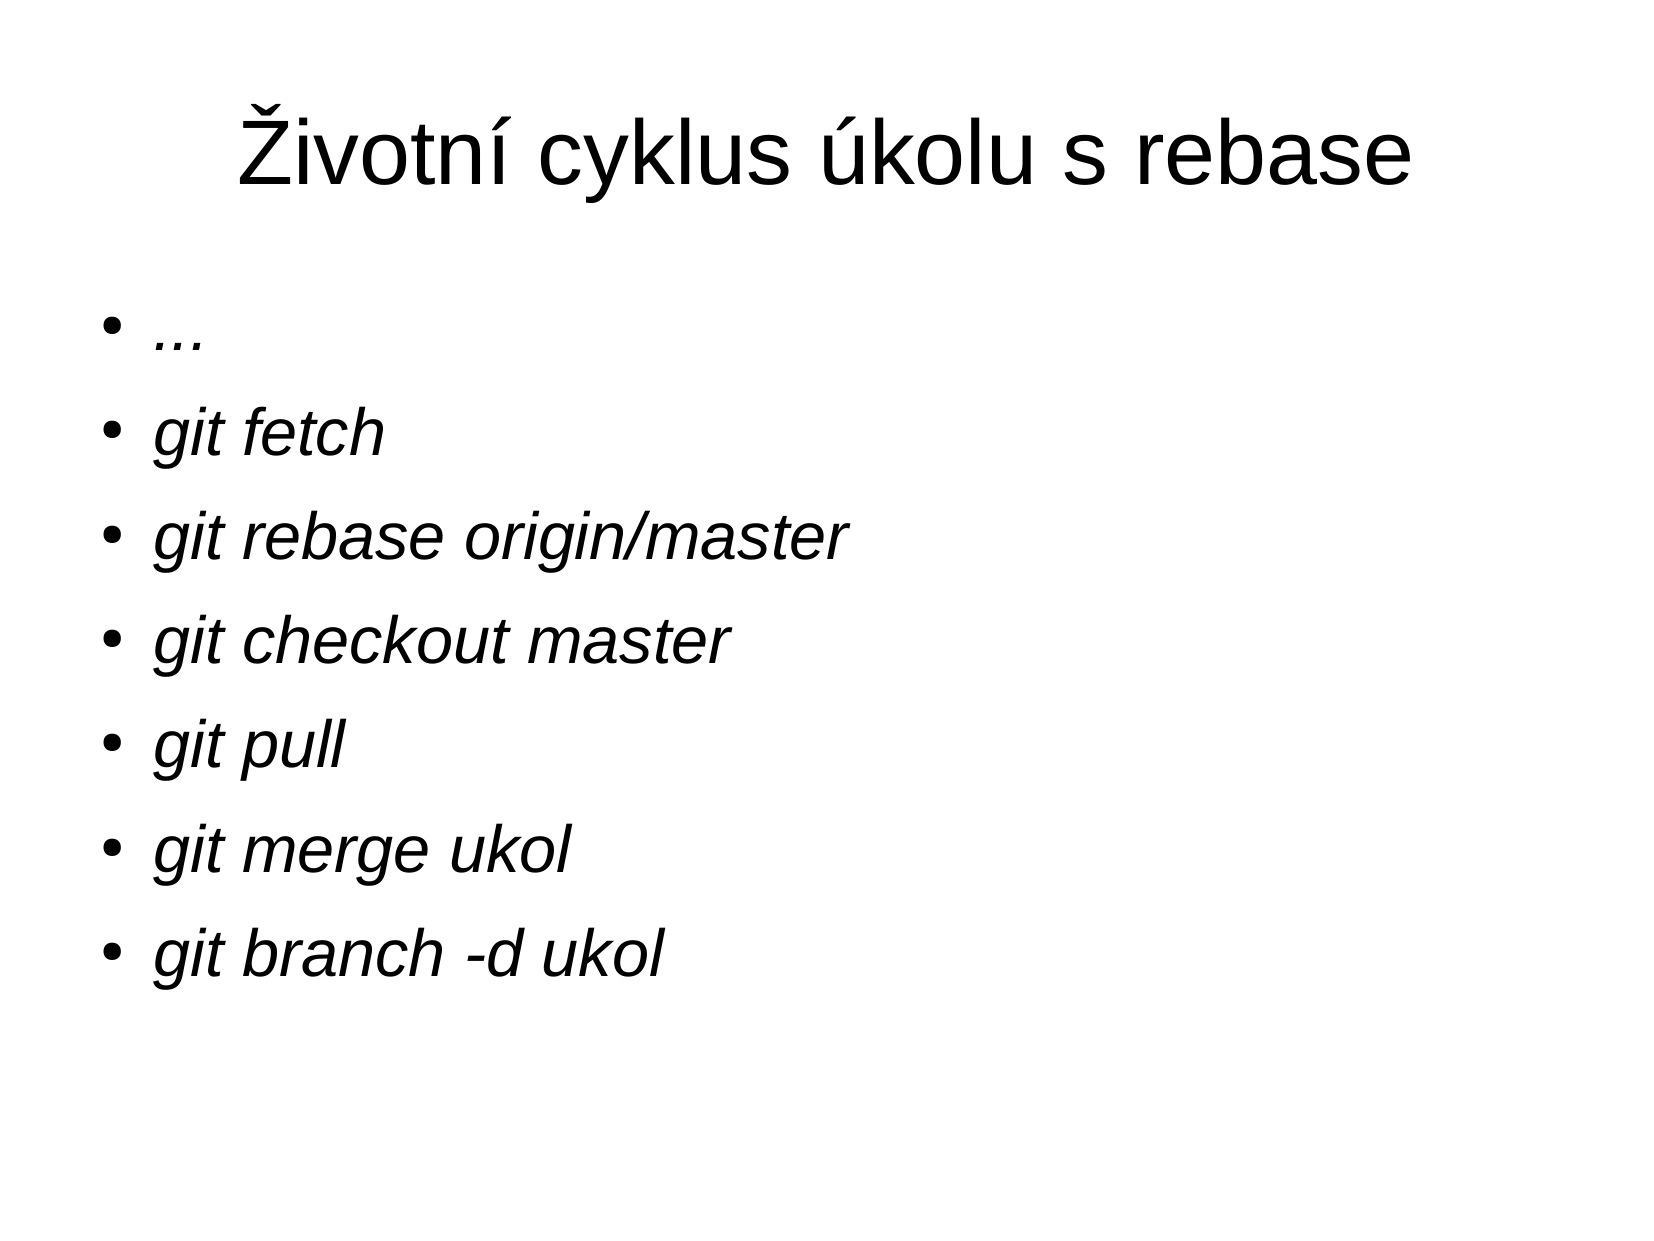

# Životní cyklus úkolu s rebase
...
git fetch
git rebase origin/master
git checkout master
git pull
git merge ukol
git branch -d ukol